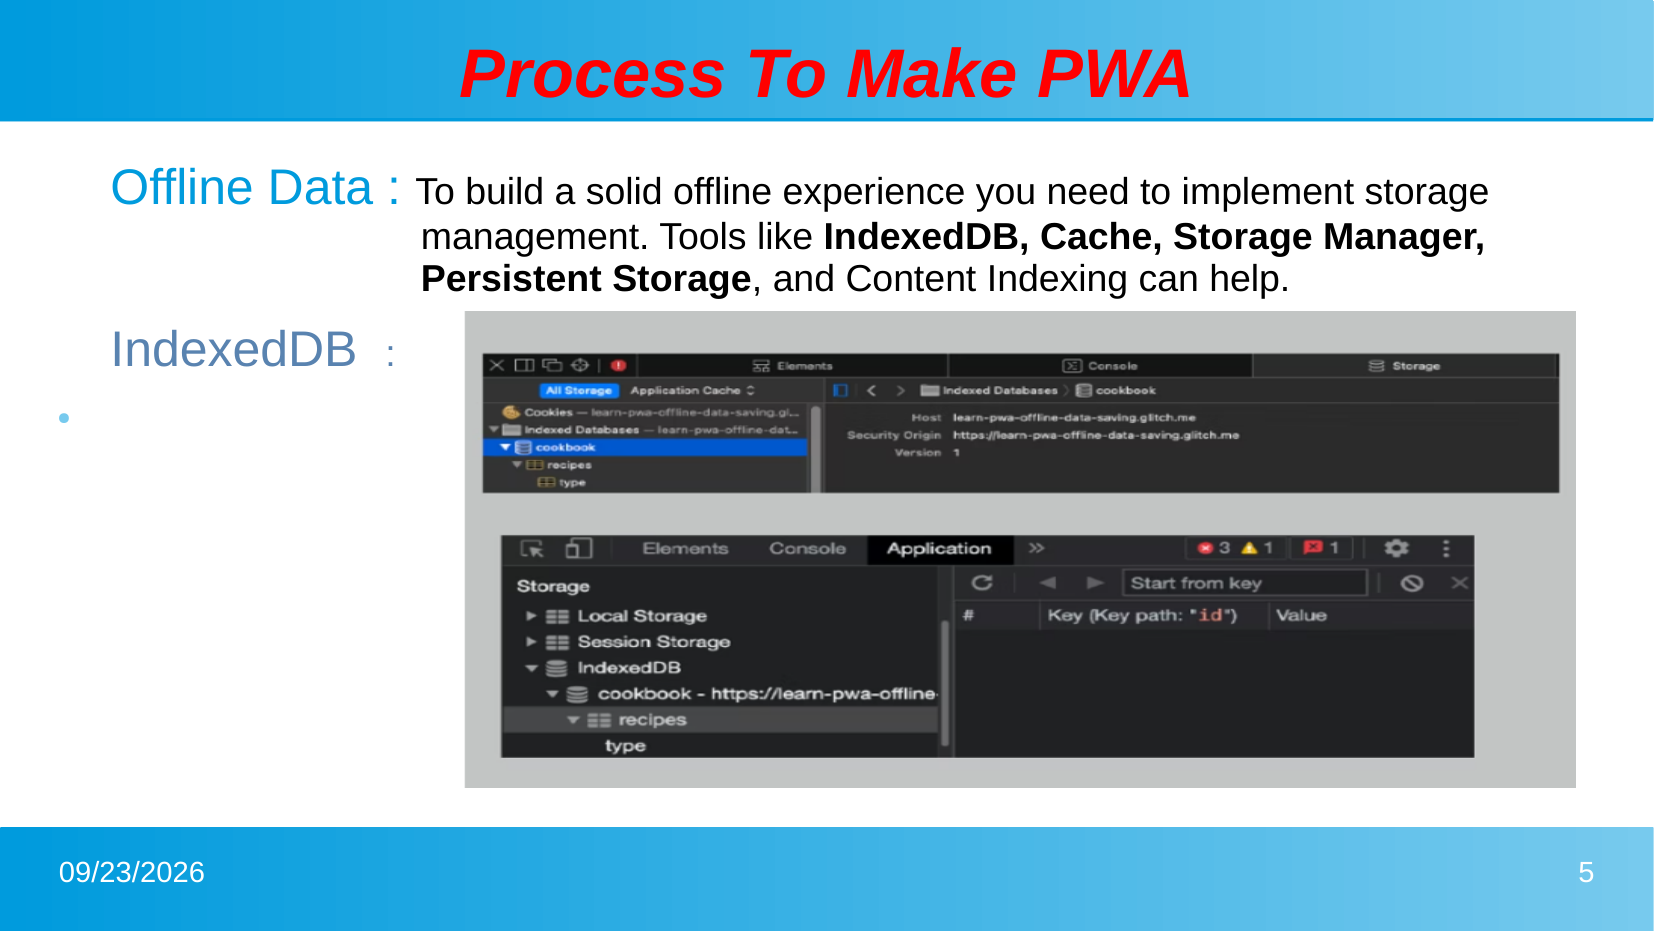

# Process To Make PWA
Offline Data : To build a solid offline experience you need to implement storage 					 management. Tools like IndexedDB, Cache, Storage Manager, 					 Persistent Storage, and Content Indexing can help.
IndexedDB :
5